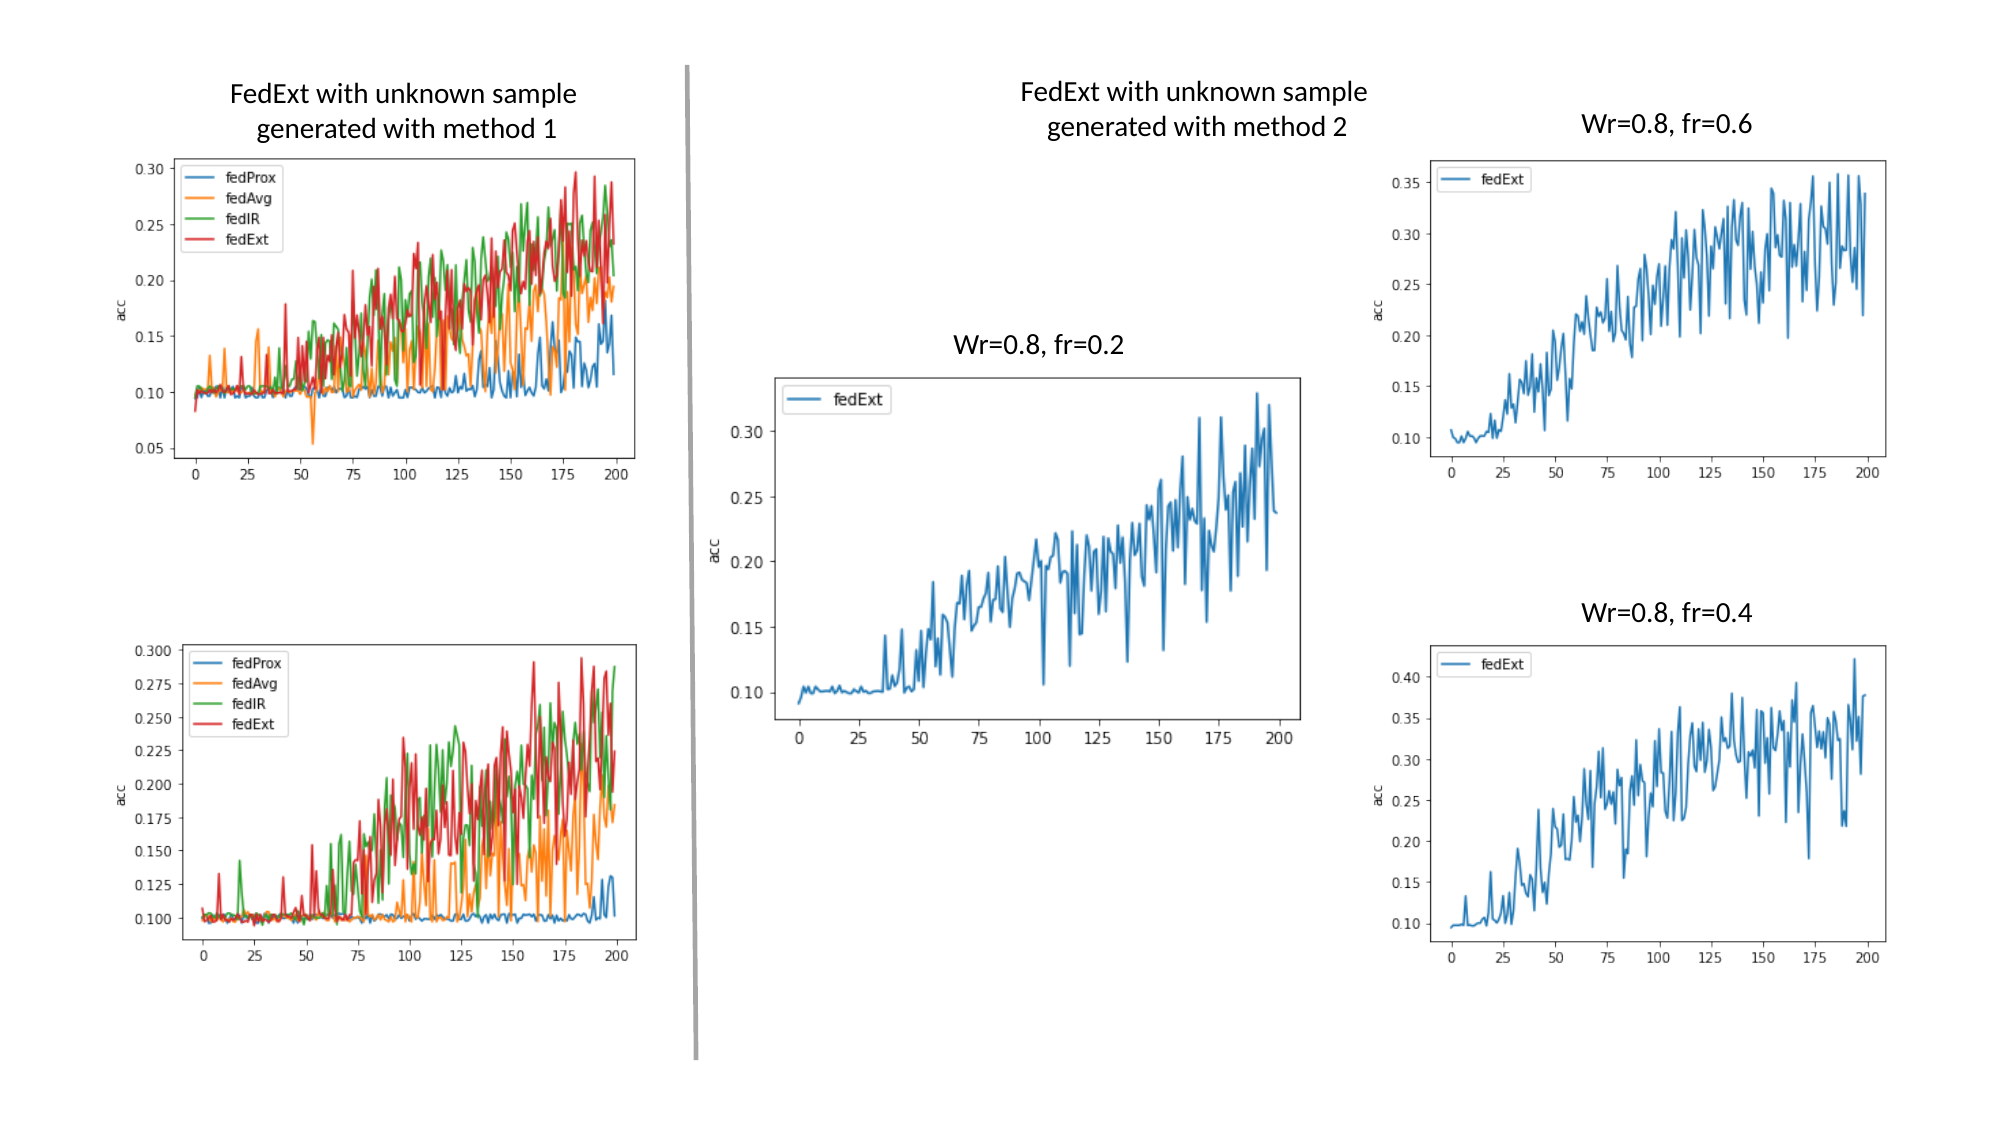

FedExt with unknown sample
 generated with method 2
FedExt with unknown sample
 generated with method 1
Wr=0.8, fr=0.6
Wr=0.8, fr=0.2
Wr=0.8, fr=0.4